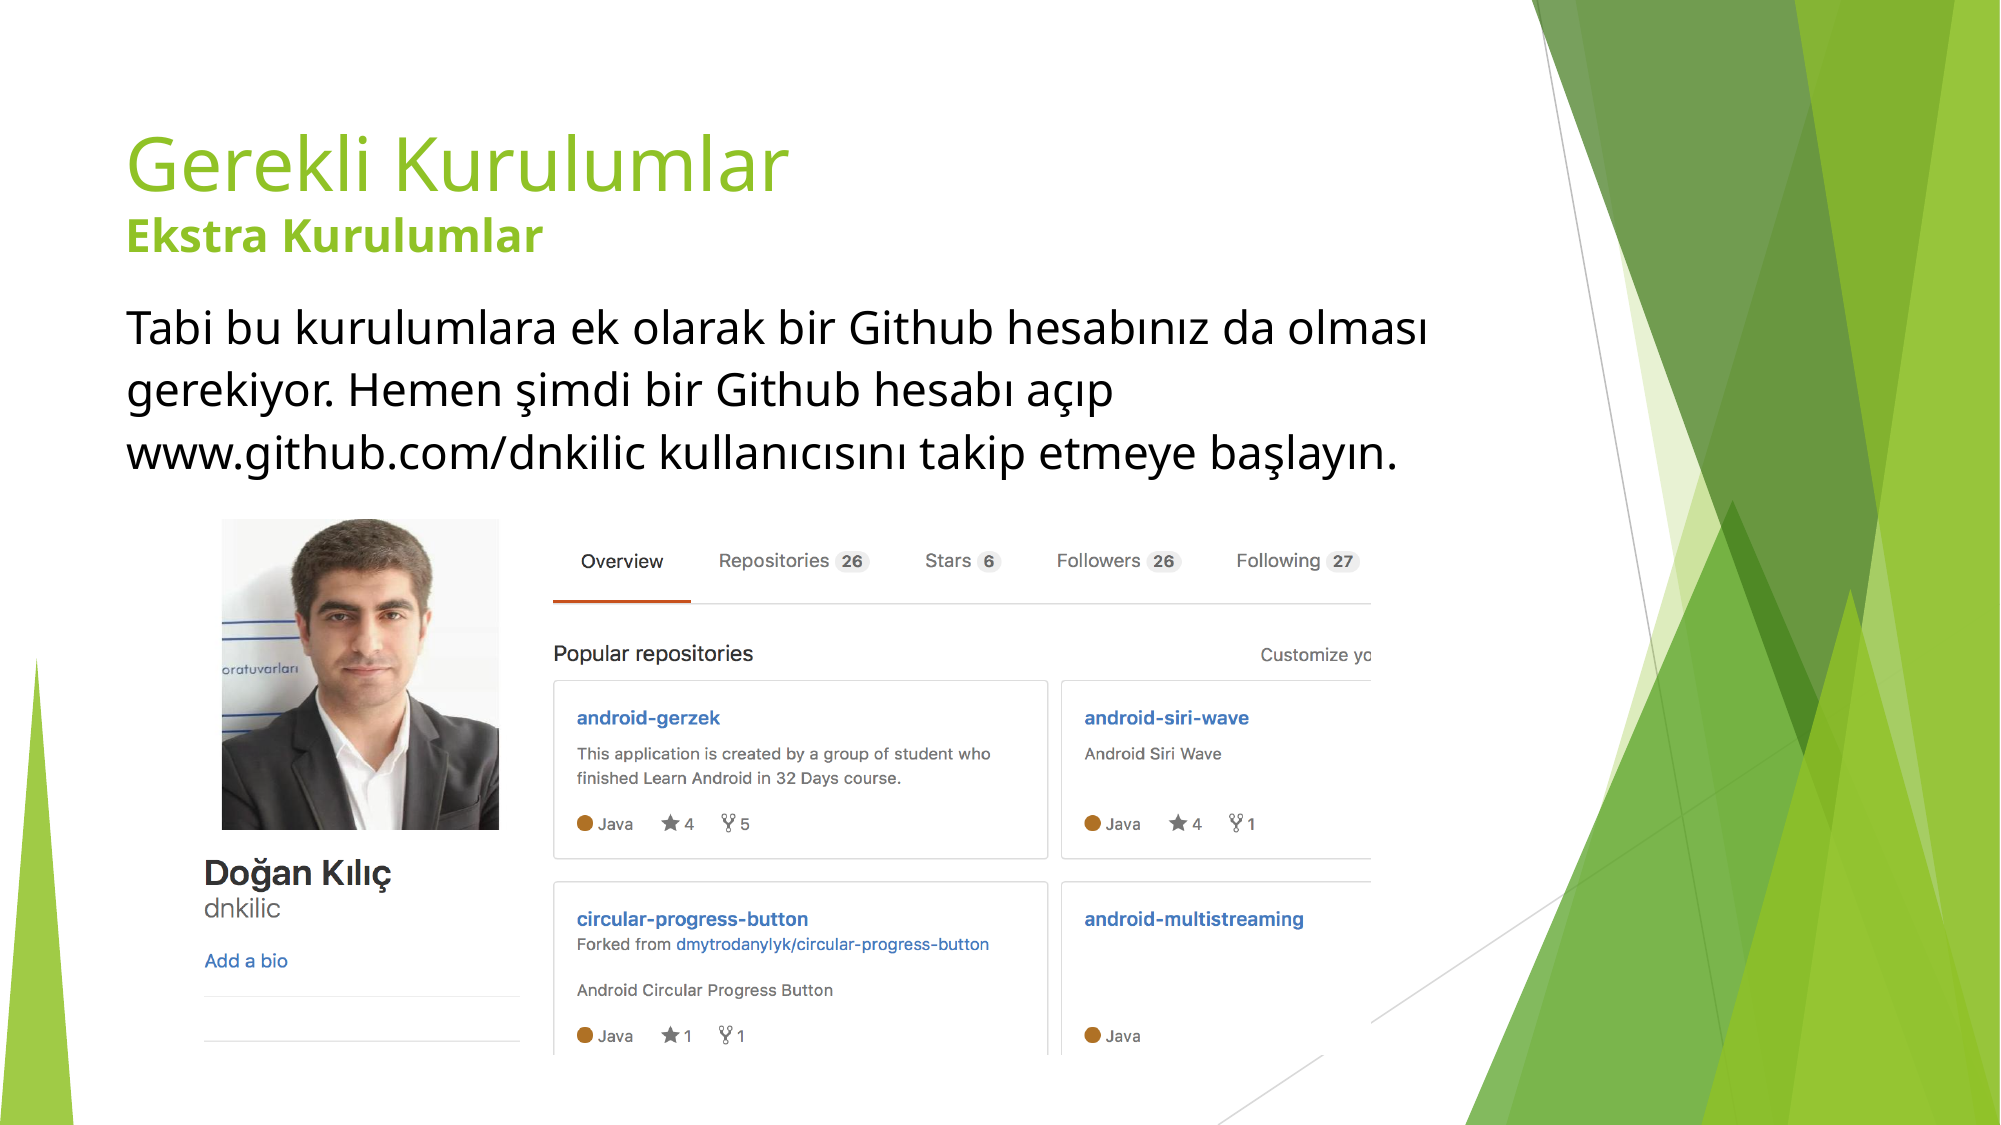

# Gerekli Kurulumlar Ekstra Kurulumlar
Tabi bu kurulumlara ek olarak bir Github hesabınız da olması gerekiyor. Hemen şimdi bir Github hesabı açıp www.github.com/dnkilic kullanıcısını takip etmeye başlayın.